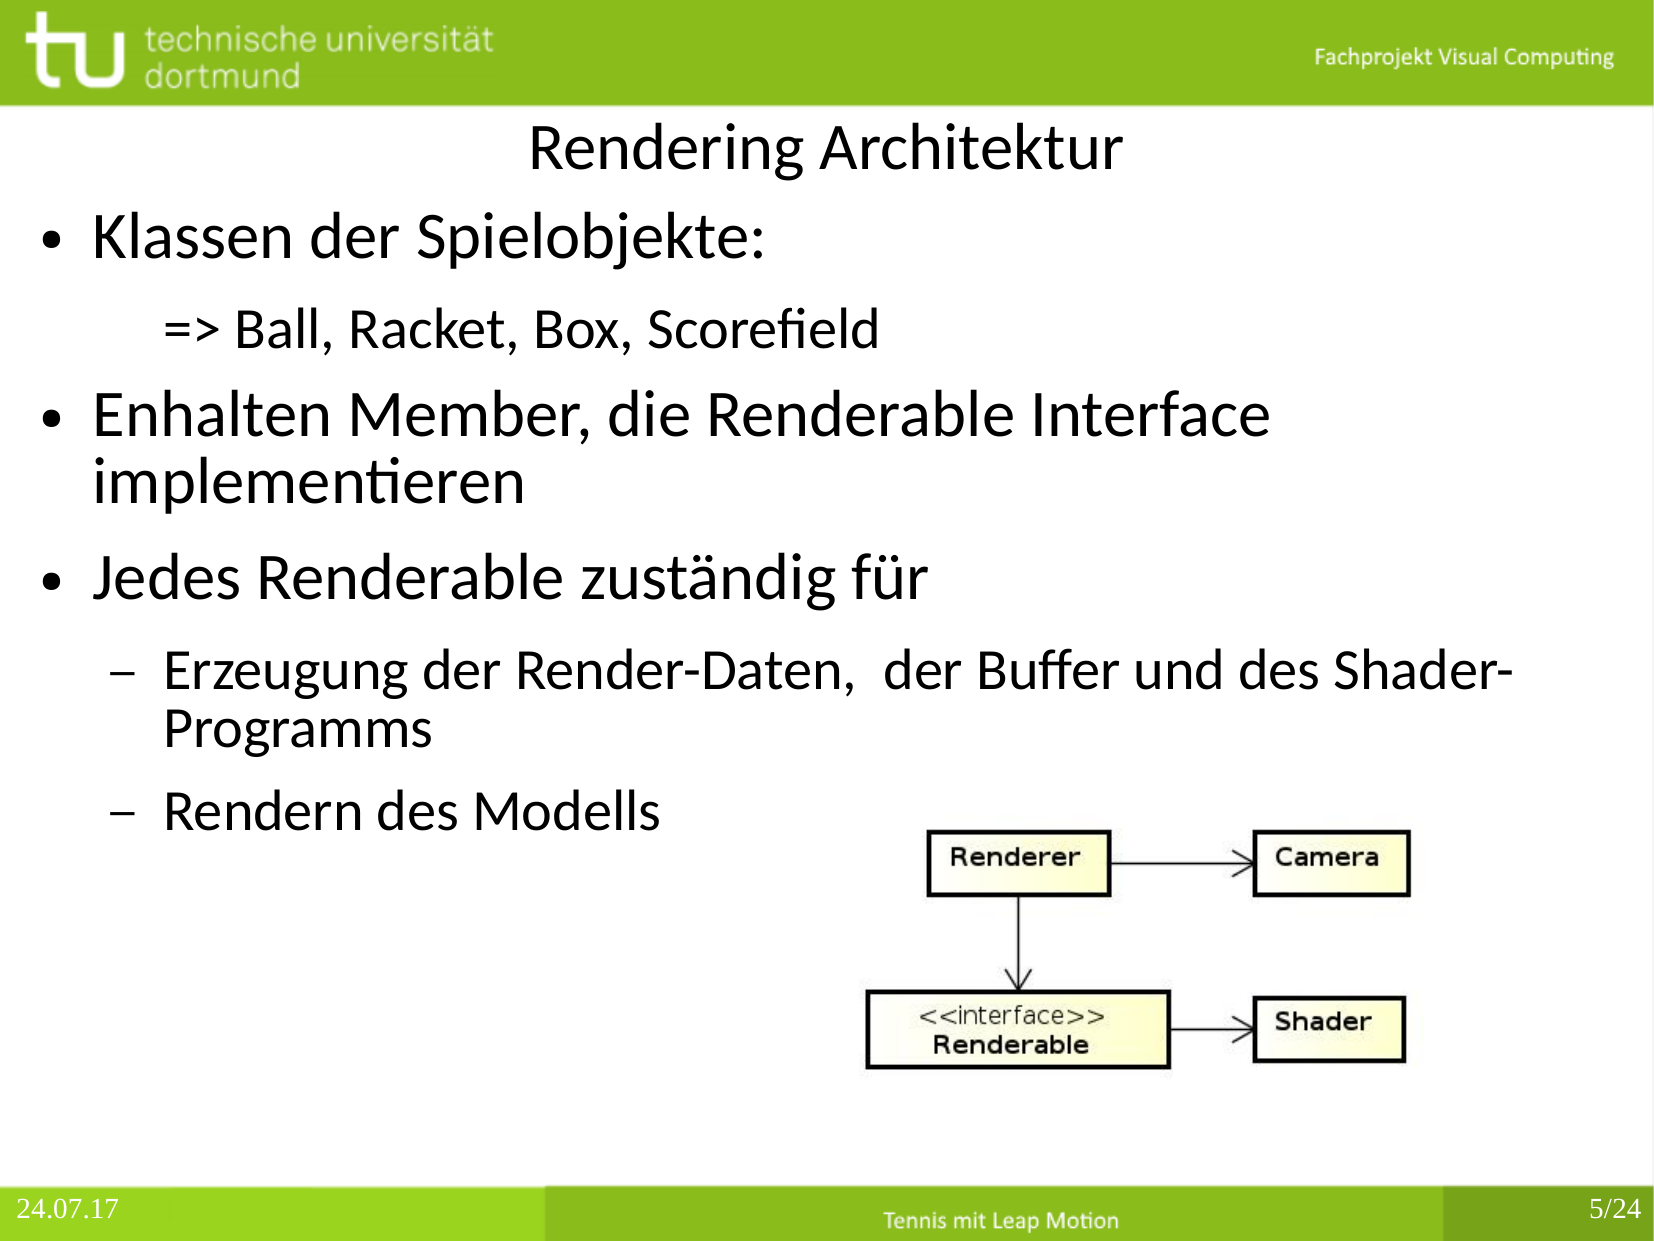

# Rendering Architektur
Klassen der Spielobjekte:
=> Ball, Racket, Box, Scorefield
Enhalten Member, die Renderable Interface implementieren
Jedes Renderable zuständig für
Erzeugung der Render-Daten, der Buffer und des Shader-Programms
Rendern des Modells
24.07.17
5